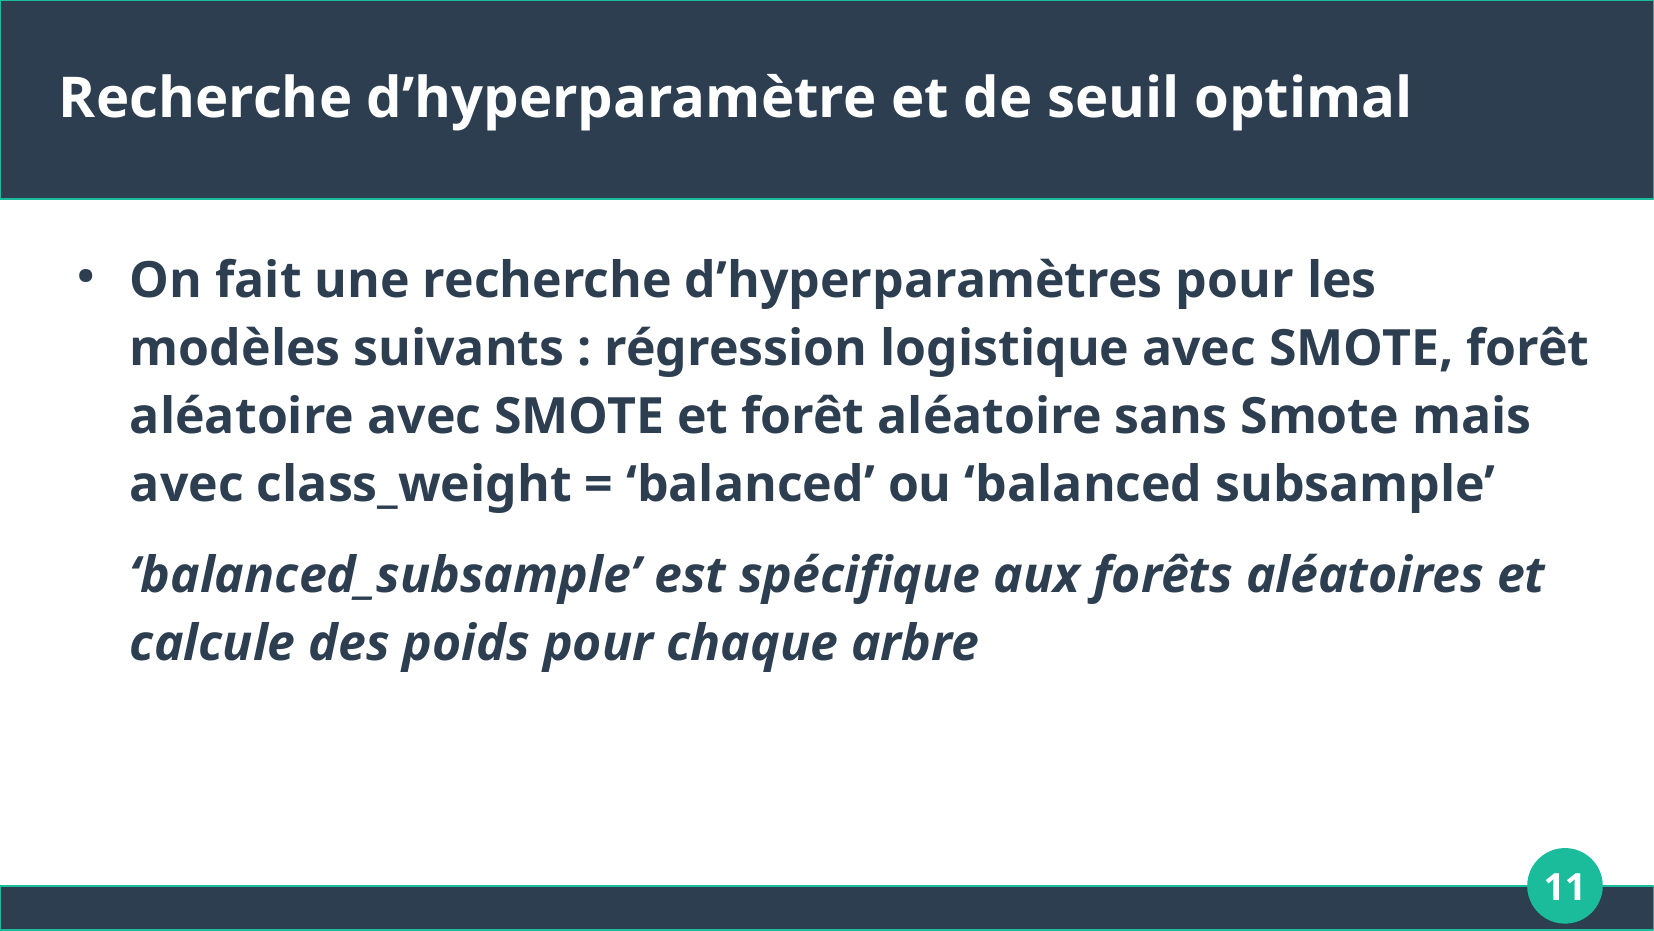

# Recherche d’hyperparamètre et de seuil optimal
On fait une recherche d’hyperparamètres pour les modèles suivants : régression logistique avec SMOTE, forêt aléatoire avec SMOTE et forêt aléatoire sans Smote mais avec class_weight = ‘balanced’ ou ‘balanced subsample’
‘balanced_subsample’ est spécifique aux forêts aléatoires et calcule des poids pour chaque arbre
11